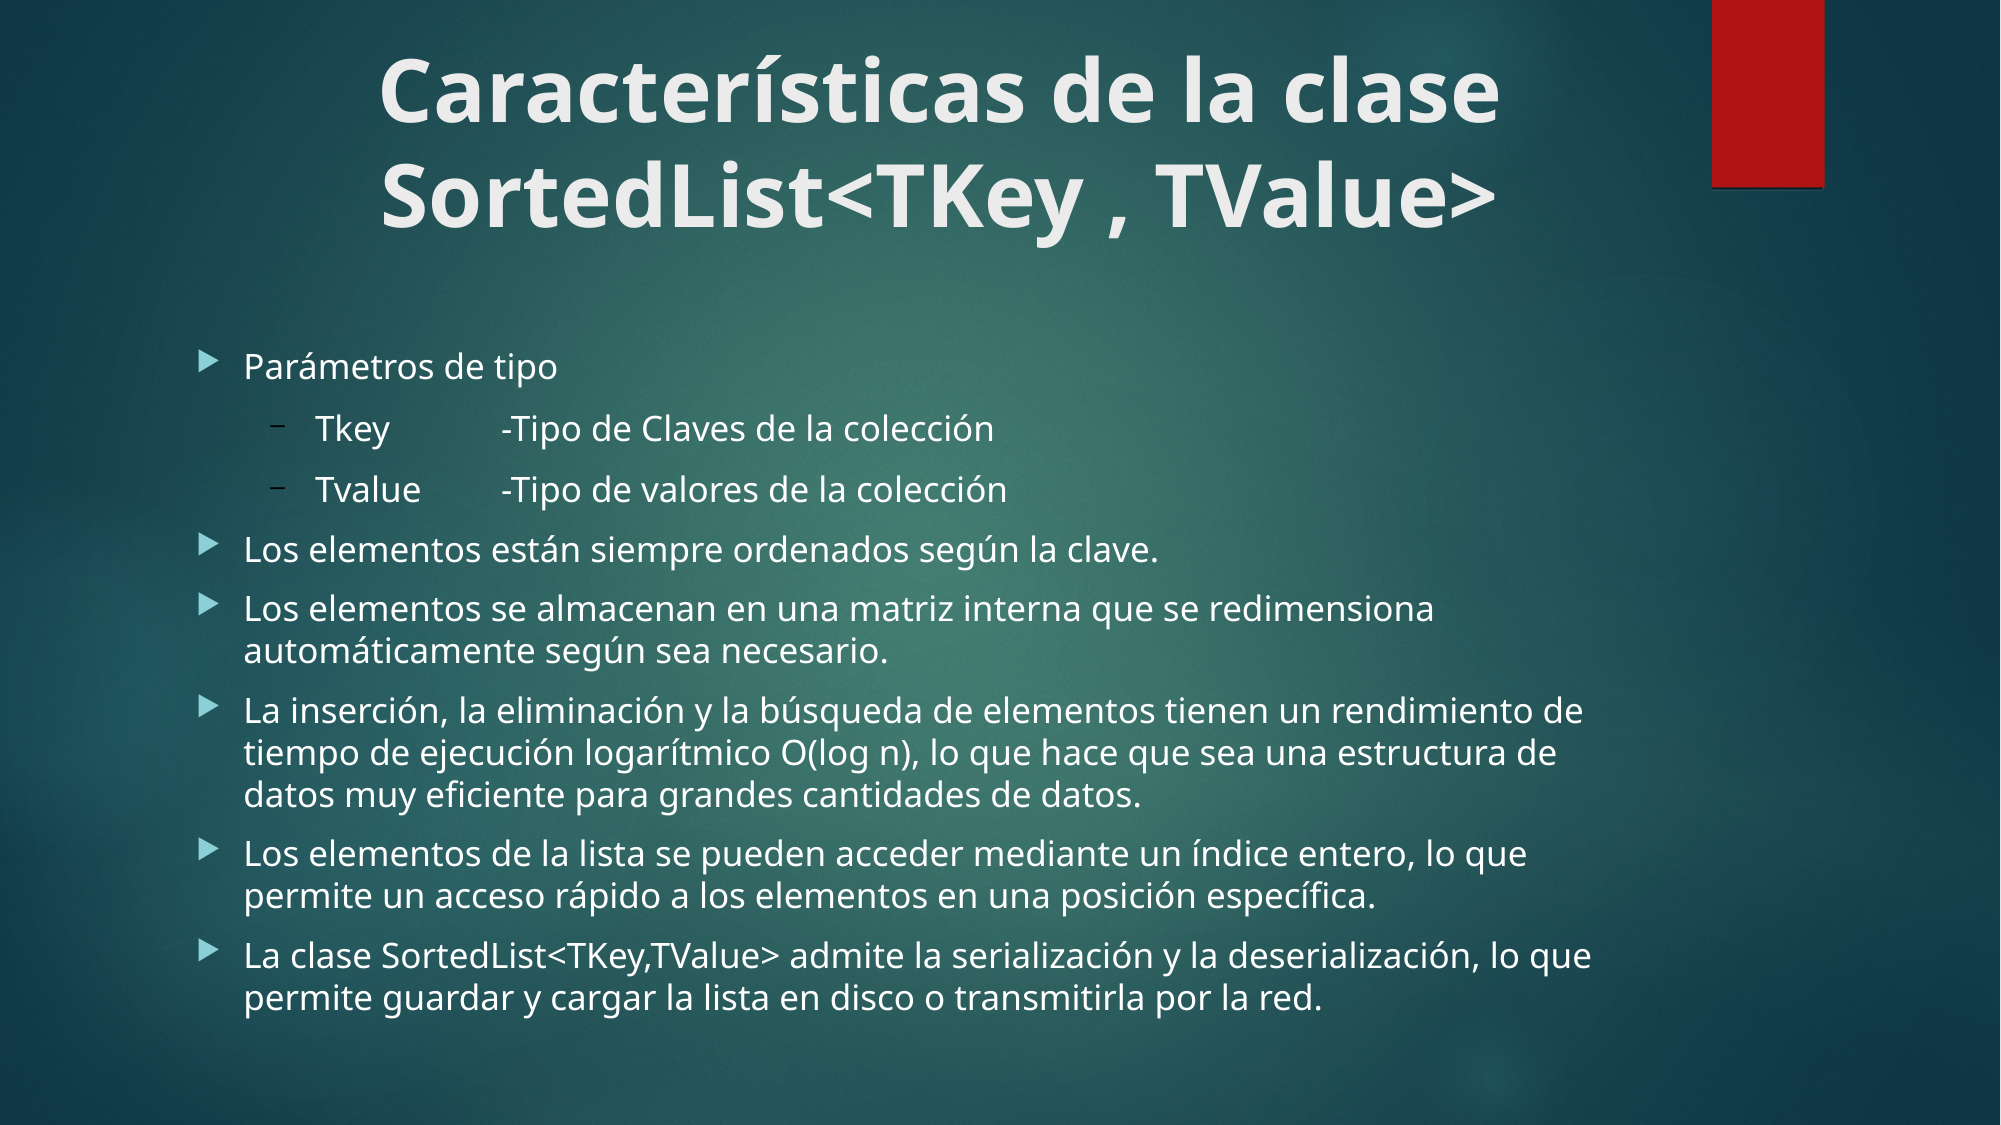

# Características de la clase SortedList<TKey , TValue>
Parámetros de tipo
Tkey		-Tipo de Claves de la colección
Tvalue		-Tipo de valores de la colección
Los elementos están siempre ordenados según la clave.
Los elementos se almacenan en una matriz interna que se redimensiona automáticamente según sea necesario.
La inserción, la eliminación y la búsqueda de elementos tienen un rendimiento de tiempo de ejecución logarítmico O(log n), lo que hace que sea una estructura de datos muy eficiente para grandes cantidades de datos.
Los elementos de la lista se pueden acceder mediante un índice entero, lo que permite un acceso rápido a los elementos en una posición específica.
La clase SortedList<TKey,TValue> admite la serialización y la deserialización, lo que permite guardar y cargar la lista en disco o transmitirla por la red.